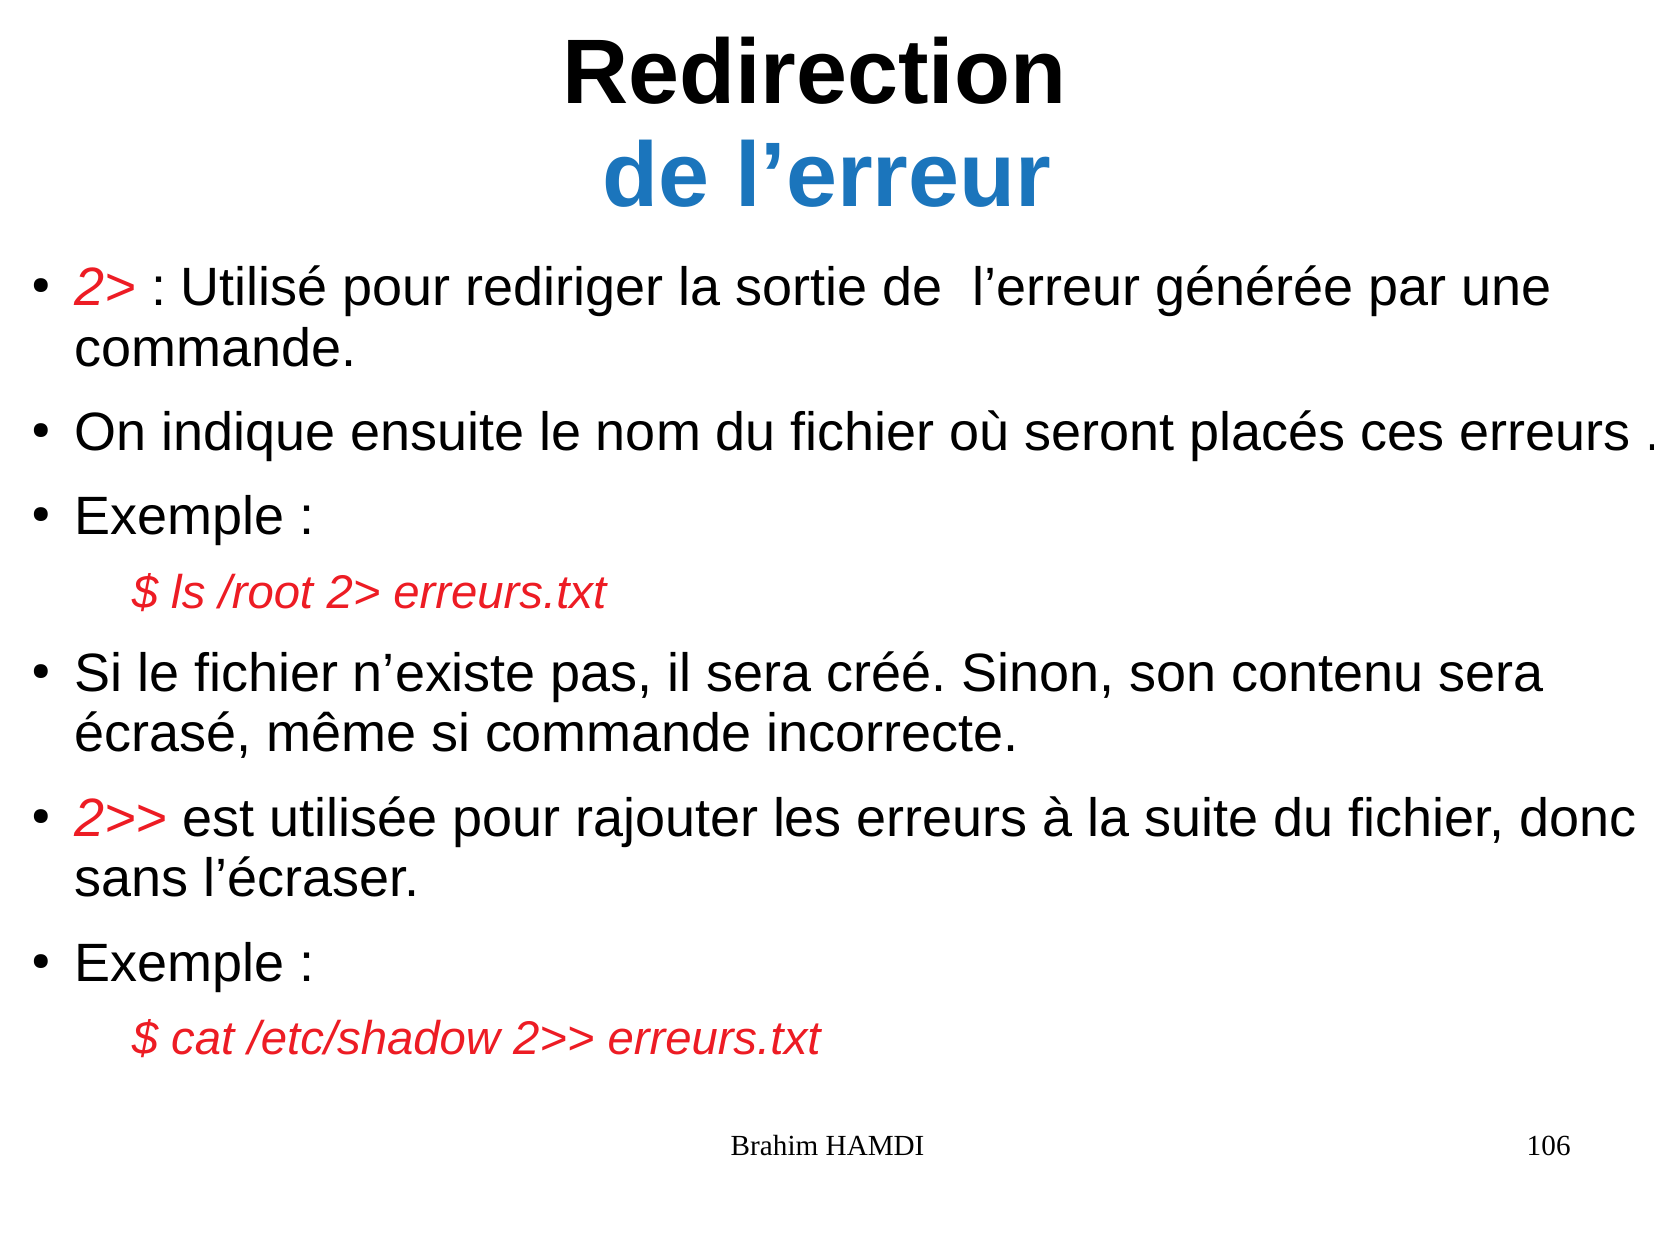

# Redirection de l’erreur
2> : Utilisé pour rediriger la sortie de l’erreur générée par une commande.
On indique ensuite le nom du fichier où seront placés ces erreurs .
Exemple :
$ ls /root 2> erreurs.txt
Si le fichier n’existe pas, il sera créé. Sinon, son contenu sera écrasé, même si commande incorrecte.
2>> est utilisée pour rajouter les erreurs à la suite du fichier, donc sans l’écraser.
Exemple :
$ cat /etc/shadow 2>> erreurs.txt
Brahim HAMDI
106